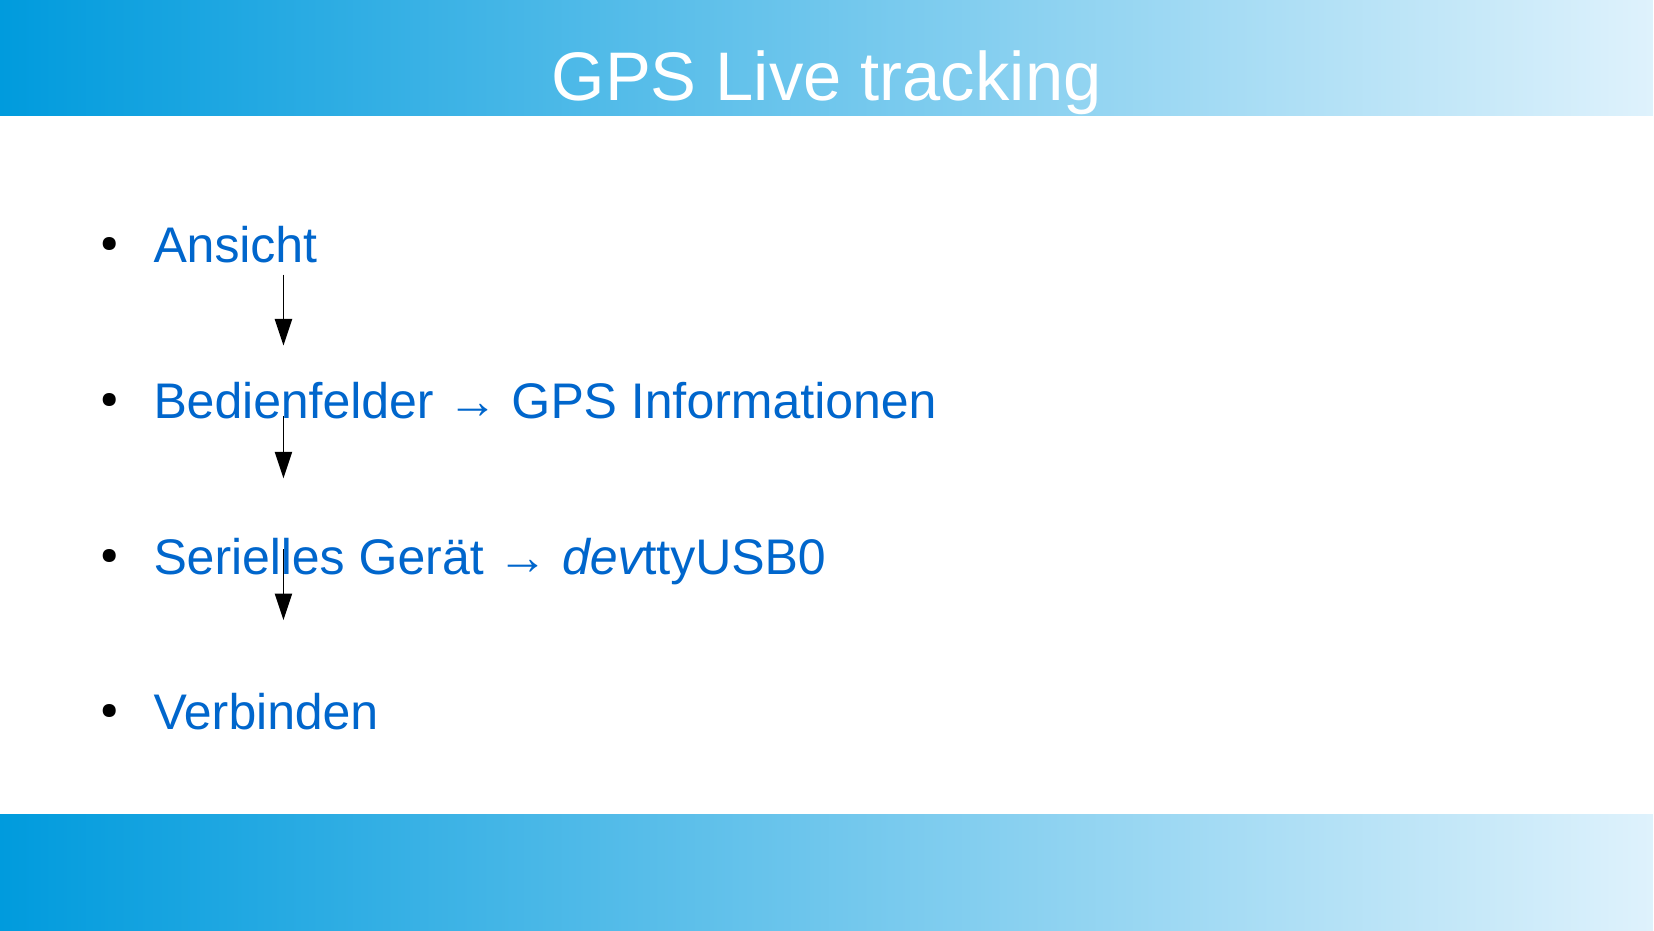

# GPS Live tracking
Ansicht
Bedienfelder → GPS Informationen
Serielles Gerät → devttyUSB0
Verbinden